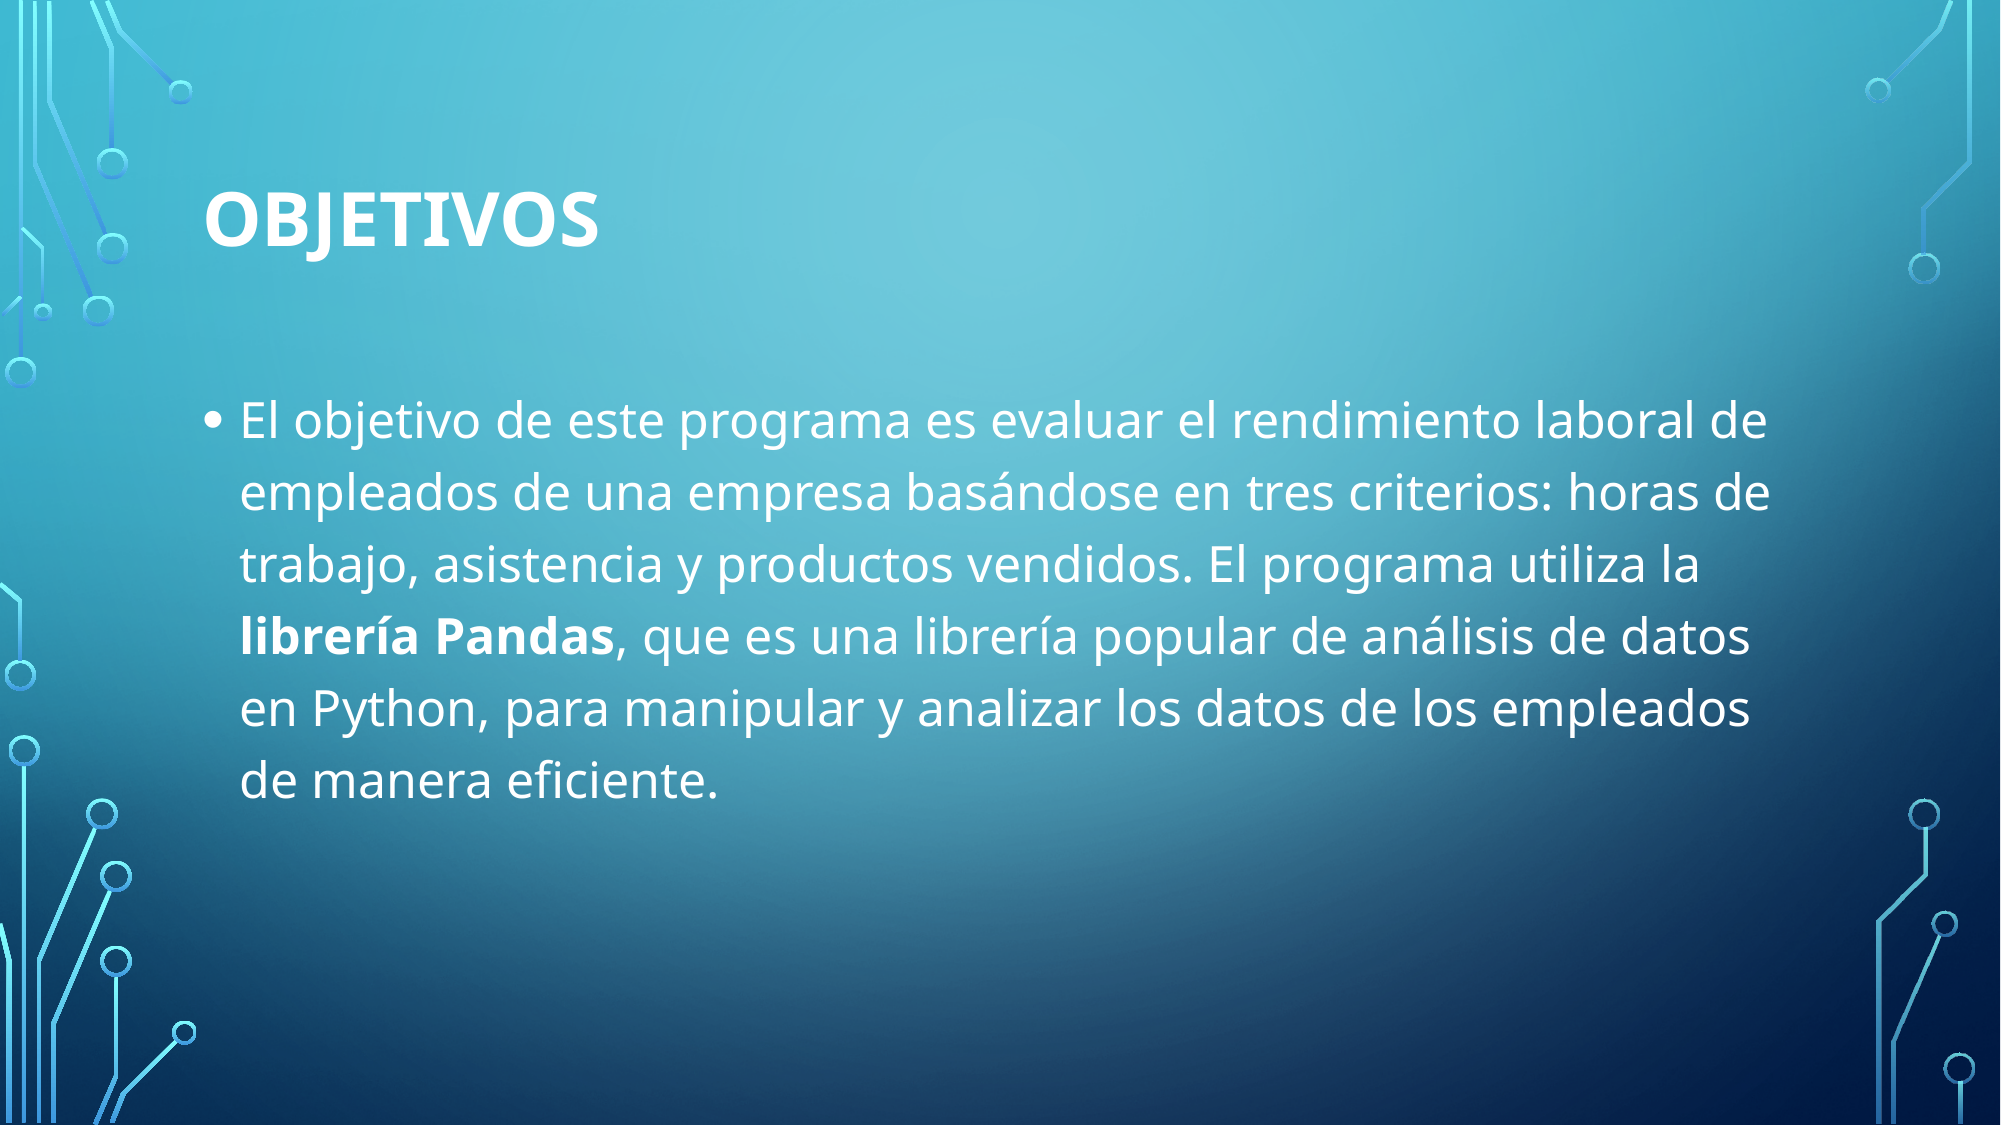

# Objetivos
El objetivo de este programa es evaluar el rendimiento laboral de empleados de una empresa basándose en tres criterios: horas de trabajo, asistencia y productos vendidos. El programa utiliza la librería Pandas, que es una librería popular de análisis de datos en Python, para manipular y analizar los datos de los empleados de manera eficiente.